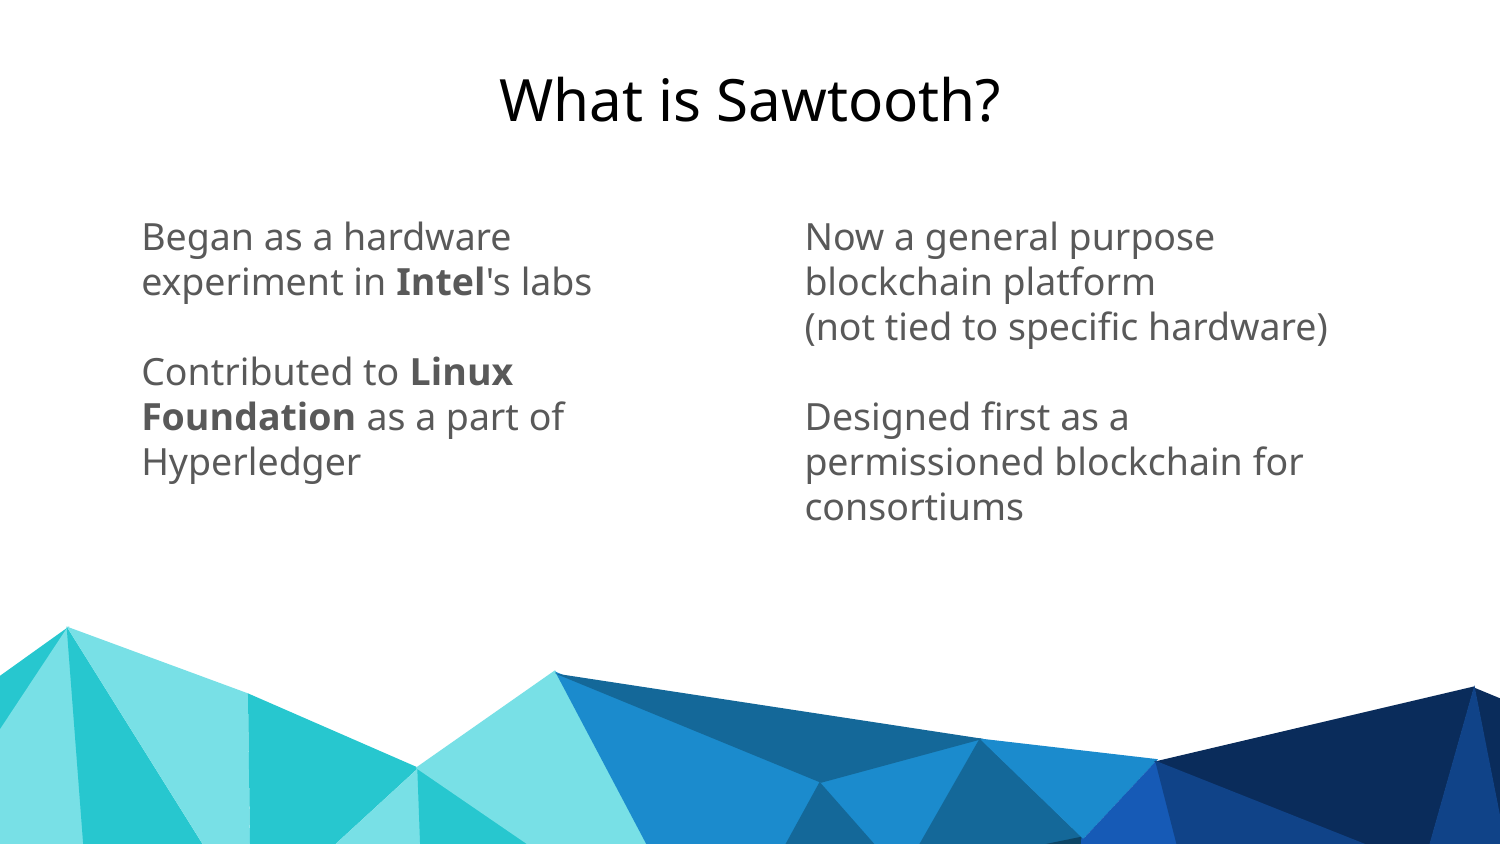

# What is Sawtooth?
Began as a hardware experiment in Intel's labs
Contributed to Linux Foundation as a part of Hyperledger
Now a general purpose blockchain platform
(not tied to specific hardware)
Designed first as a permissioned blockchain for consortiums